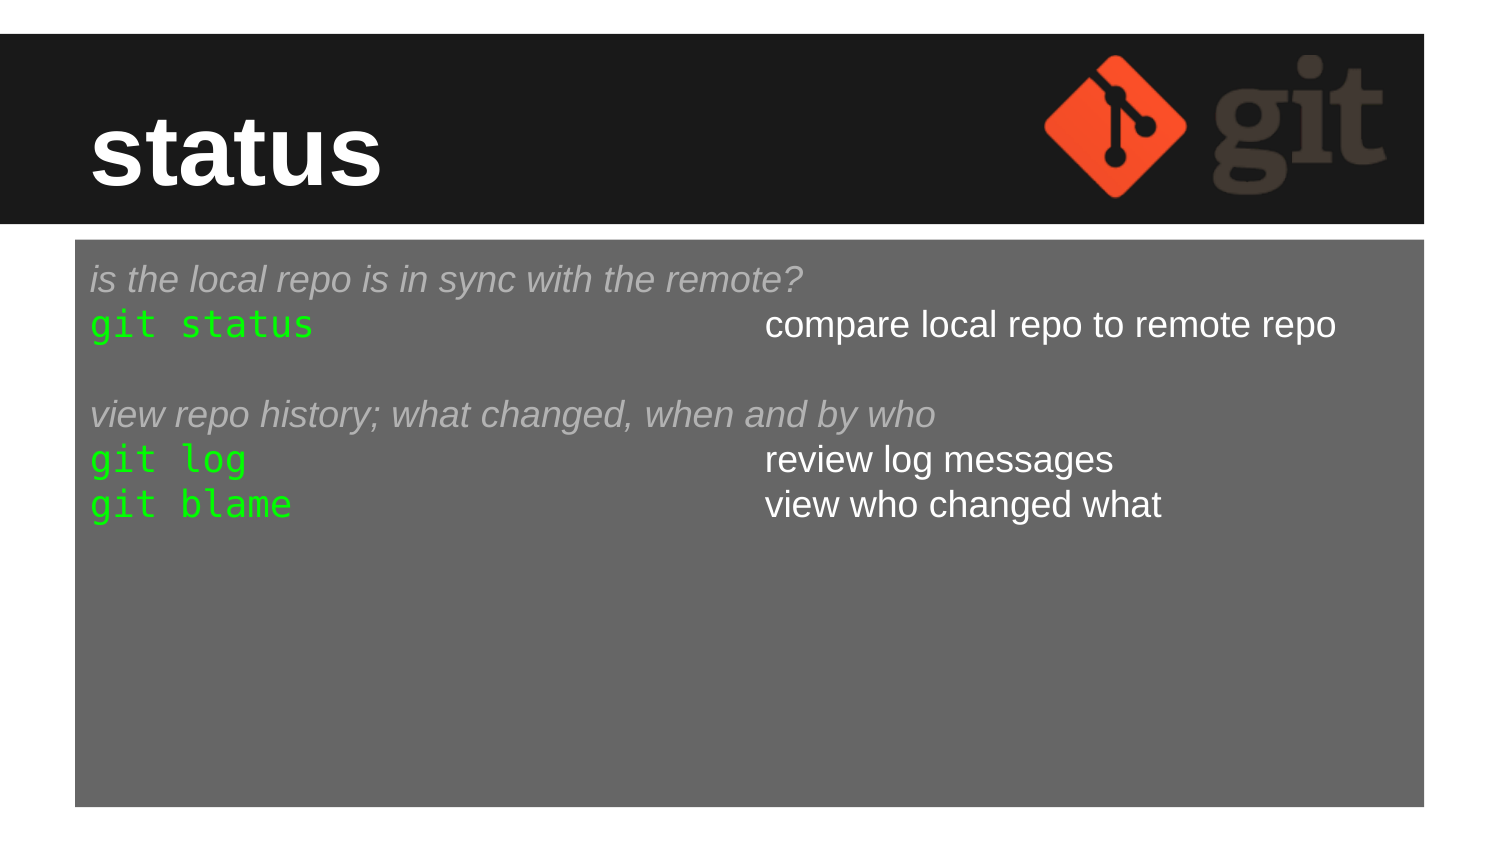

status
is the local repo is in sync with the remote?
git status						compare local repo to remote repo
view repo history; what changed, when and by who
git log							review log messages
git blame							view who changed what